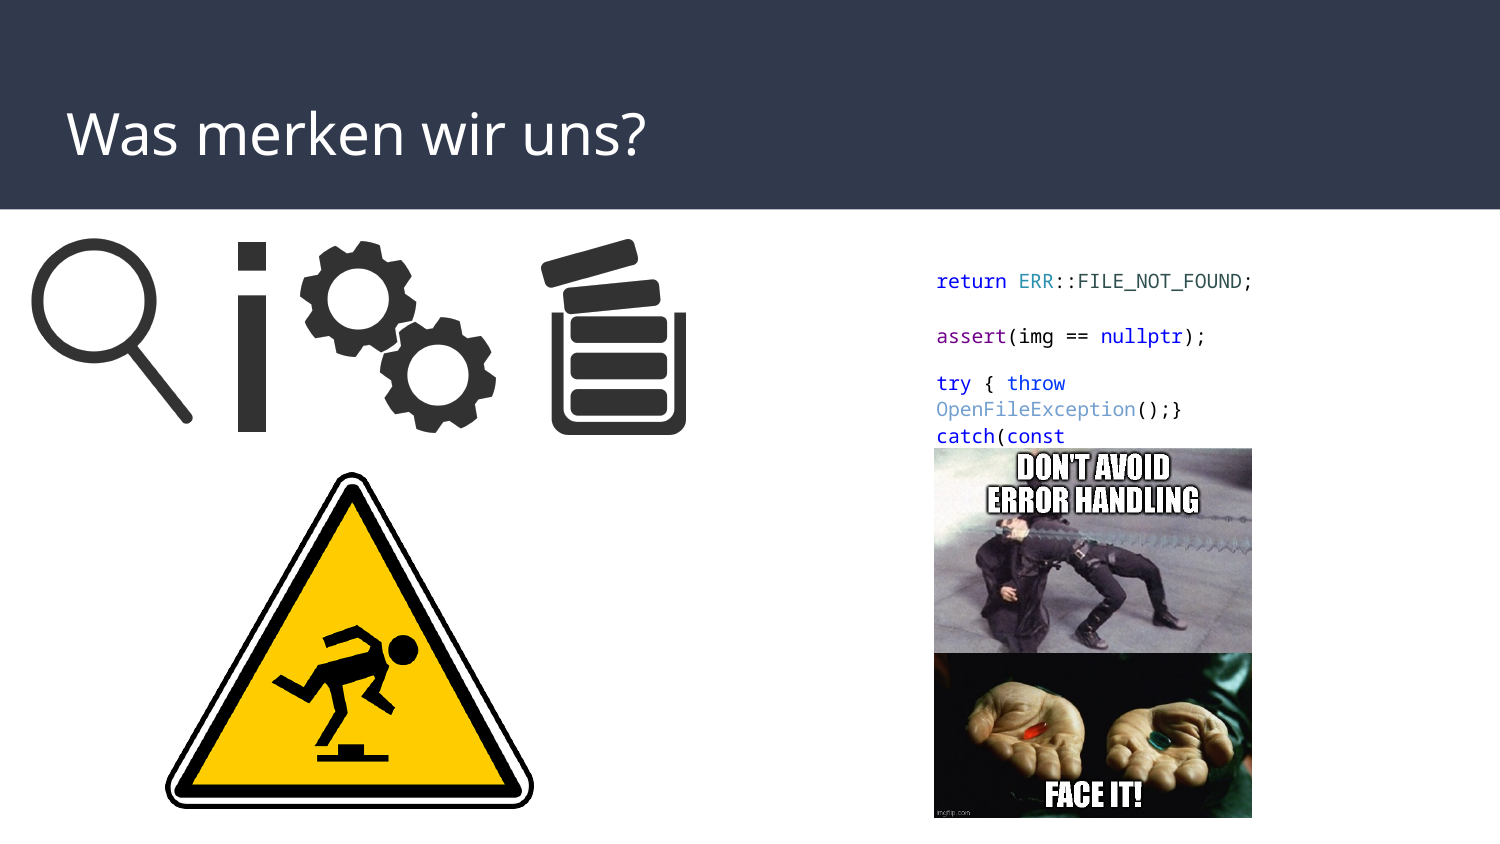

# Was merken wir uns?
return ERR::FILE_NOT_FOUND;
assert(img == nullptr);
try { throw OpenFileException();}
catch(const std::FileExceptions&){}